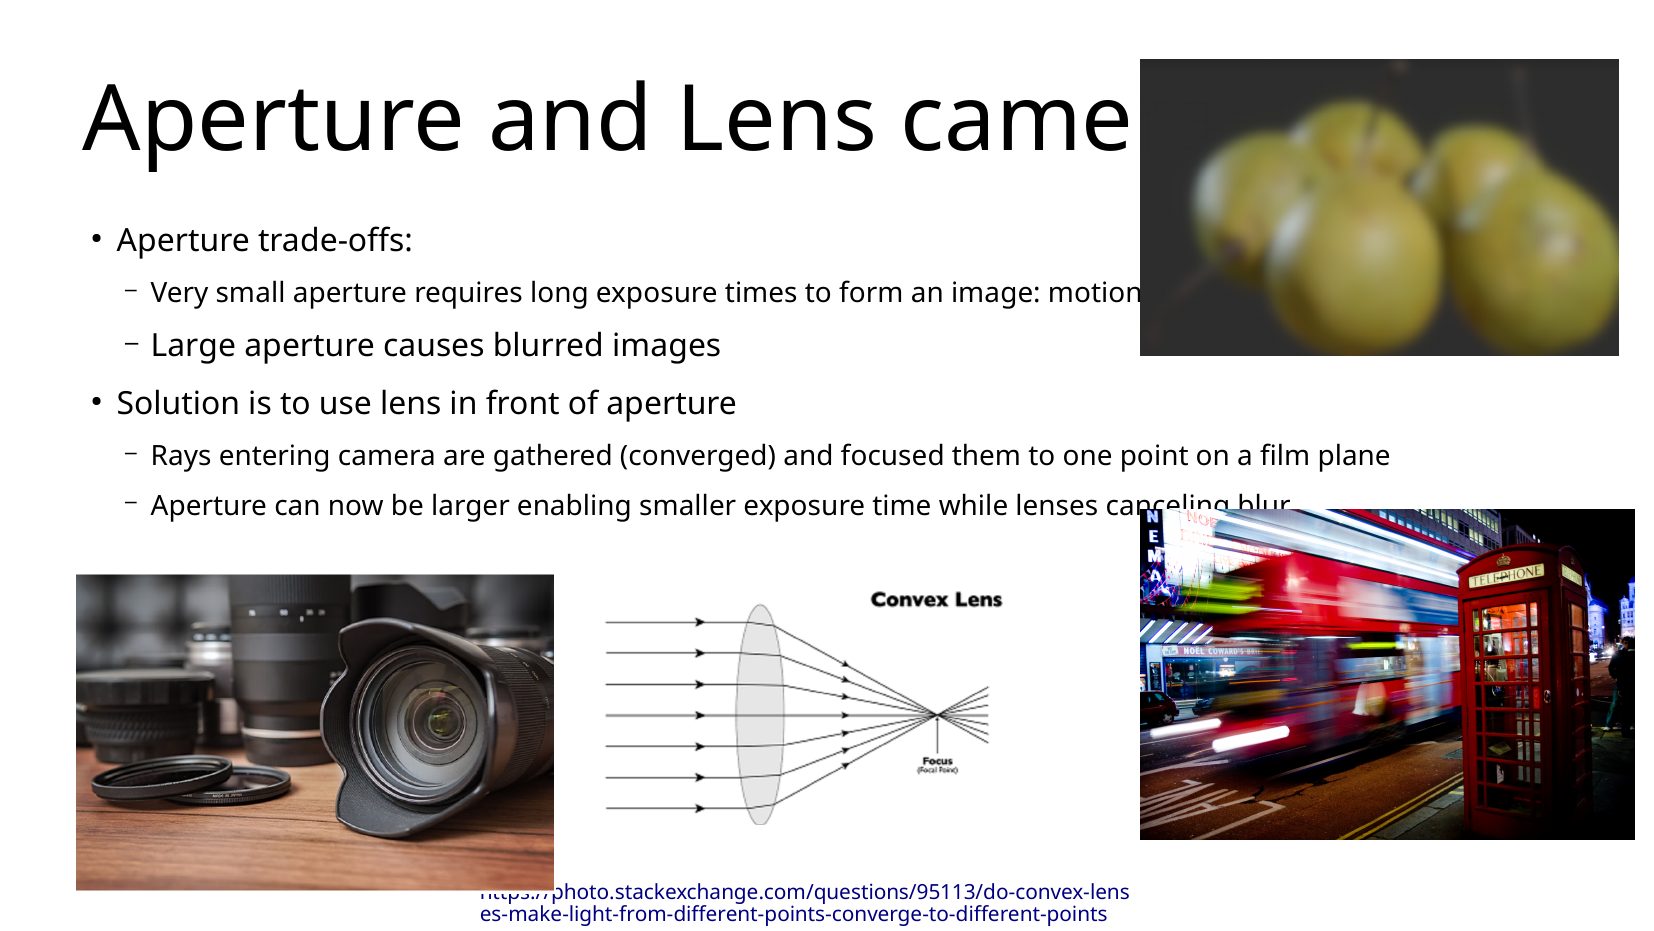

# Aperture and Lens camera
Aperture trade-offs:
Very small aperture requires long exposure times to form an image: motion blur
Large aperture causes blurred images
Solution is to use lens in front of aperture
Rays entering camera are gathered (converged) and focused them to one point on a film plane
Aperture can now be larger enabling smaller exposure time while lenses canceling blur
https://photo.stackexchange.com/questions/95113/do-convex-lenses-make-light-from-different-points-converge-to-different-points